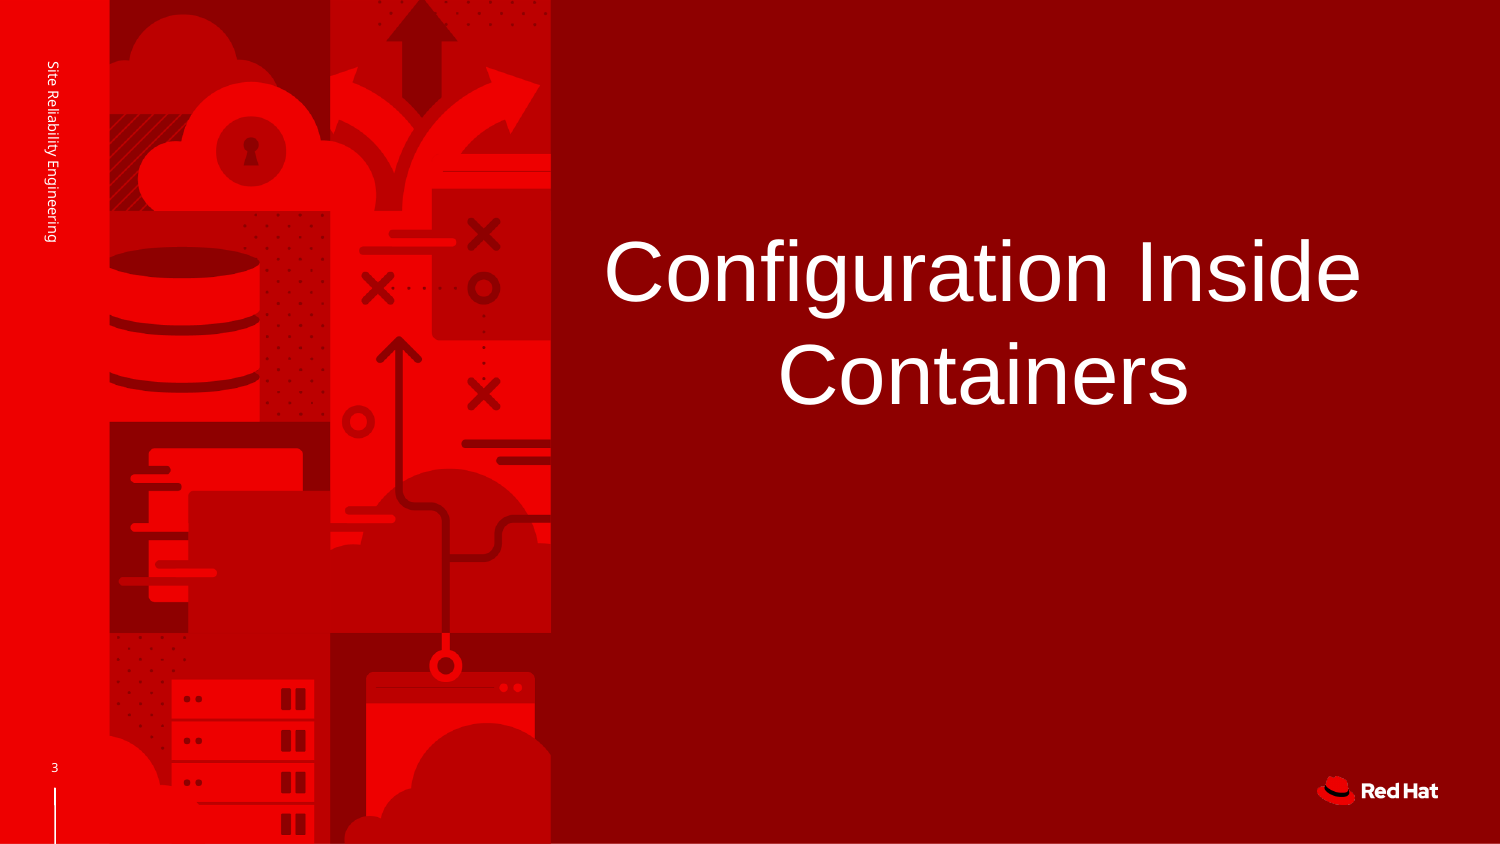

Configuration Inside Containers
# Site Reliability Engineering